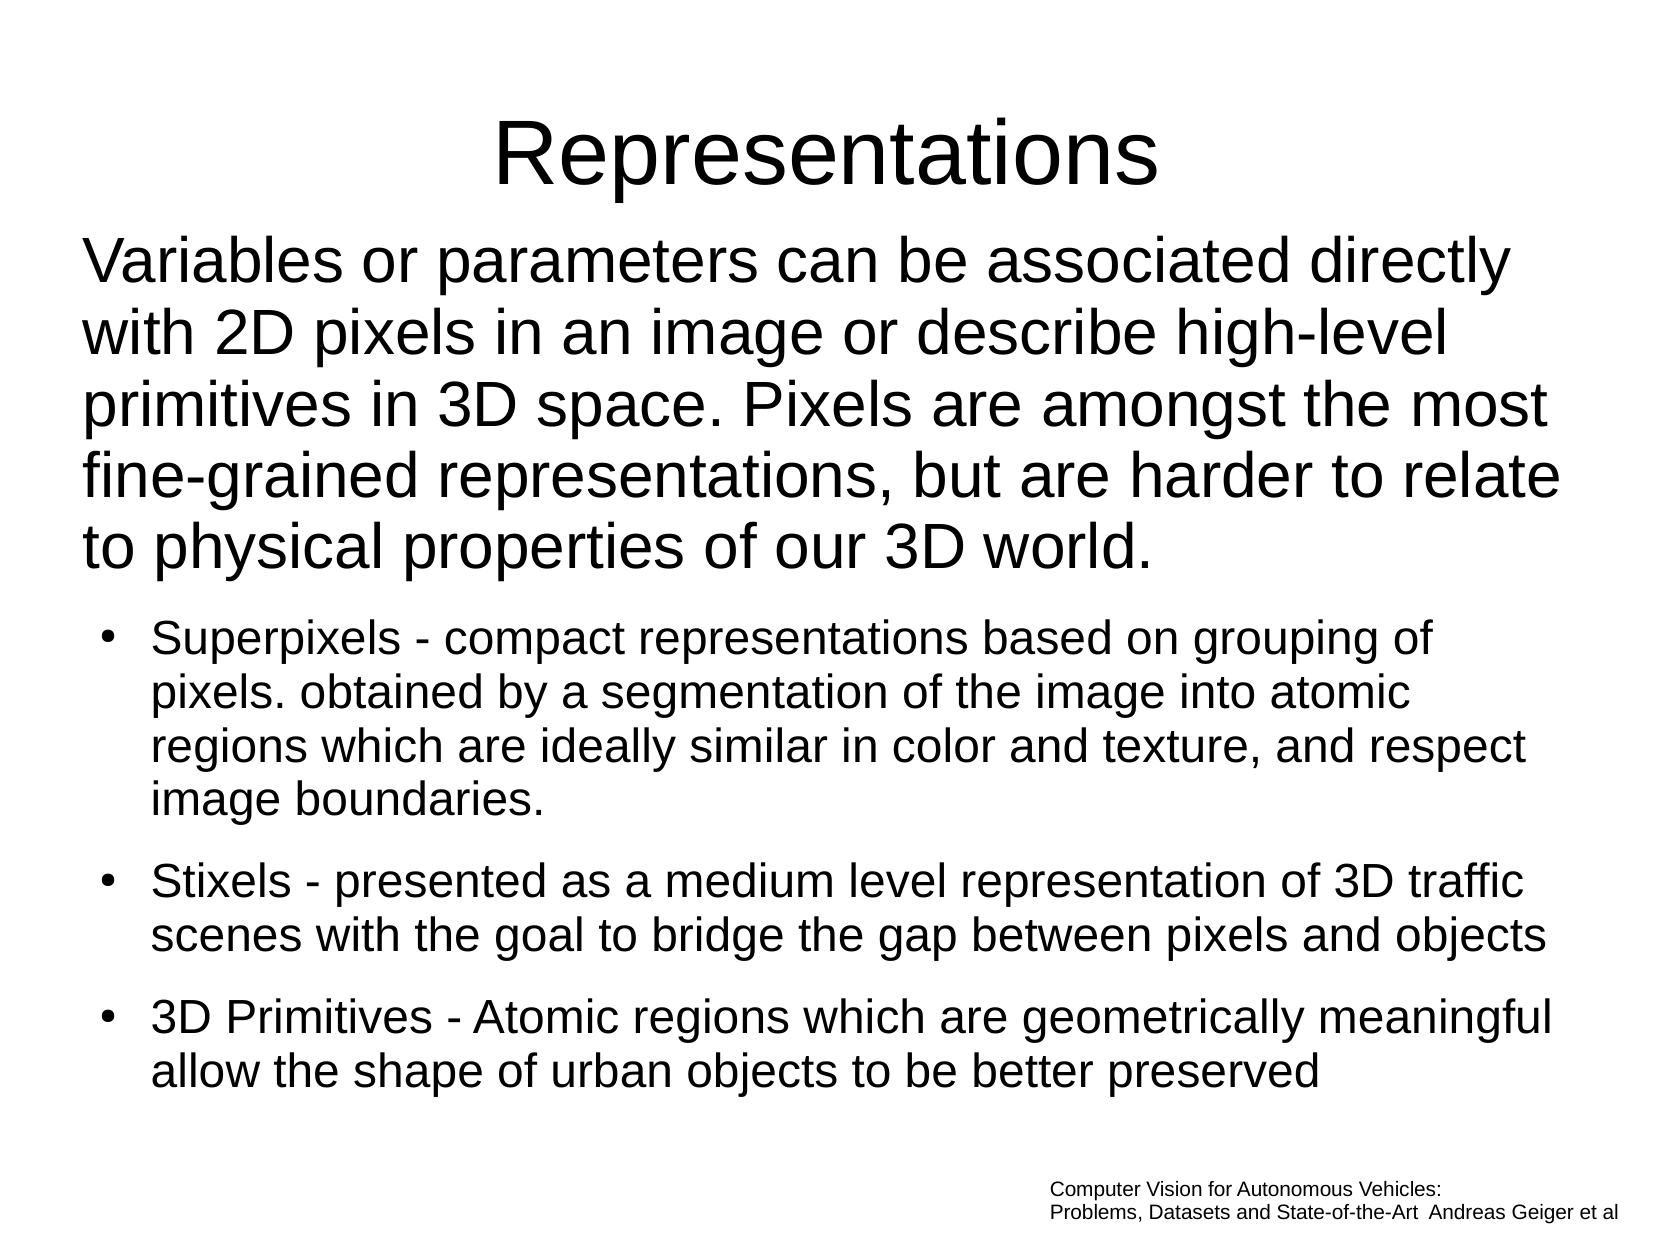

# Representations
Variables or parameters can be associated directly with 2D pixels in an image or describe high-level primitives in 3D space. Pixels are amongst the most fine-grained representations, but are harder to relate to physical properties of our 3D world.
Superpixels - compact representations based on grouping of pixels. obtained by a segmentation of the image into atomic regions which are ideally similar in color and texture, and respect image boundaries.
Stixels - presented as a medium level representation of 3D traffic scenes with the goal to bridge the gap between pixels and objects
3D Primitives - Atomic regions which are geometrically meaningful allow the shape of urban objects to be better preserved
Computer Vision for Autonomous Vehicles:
Problems, Datasets and State-of-the-Art Andreas Geiger et al